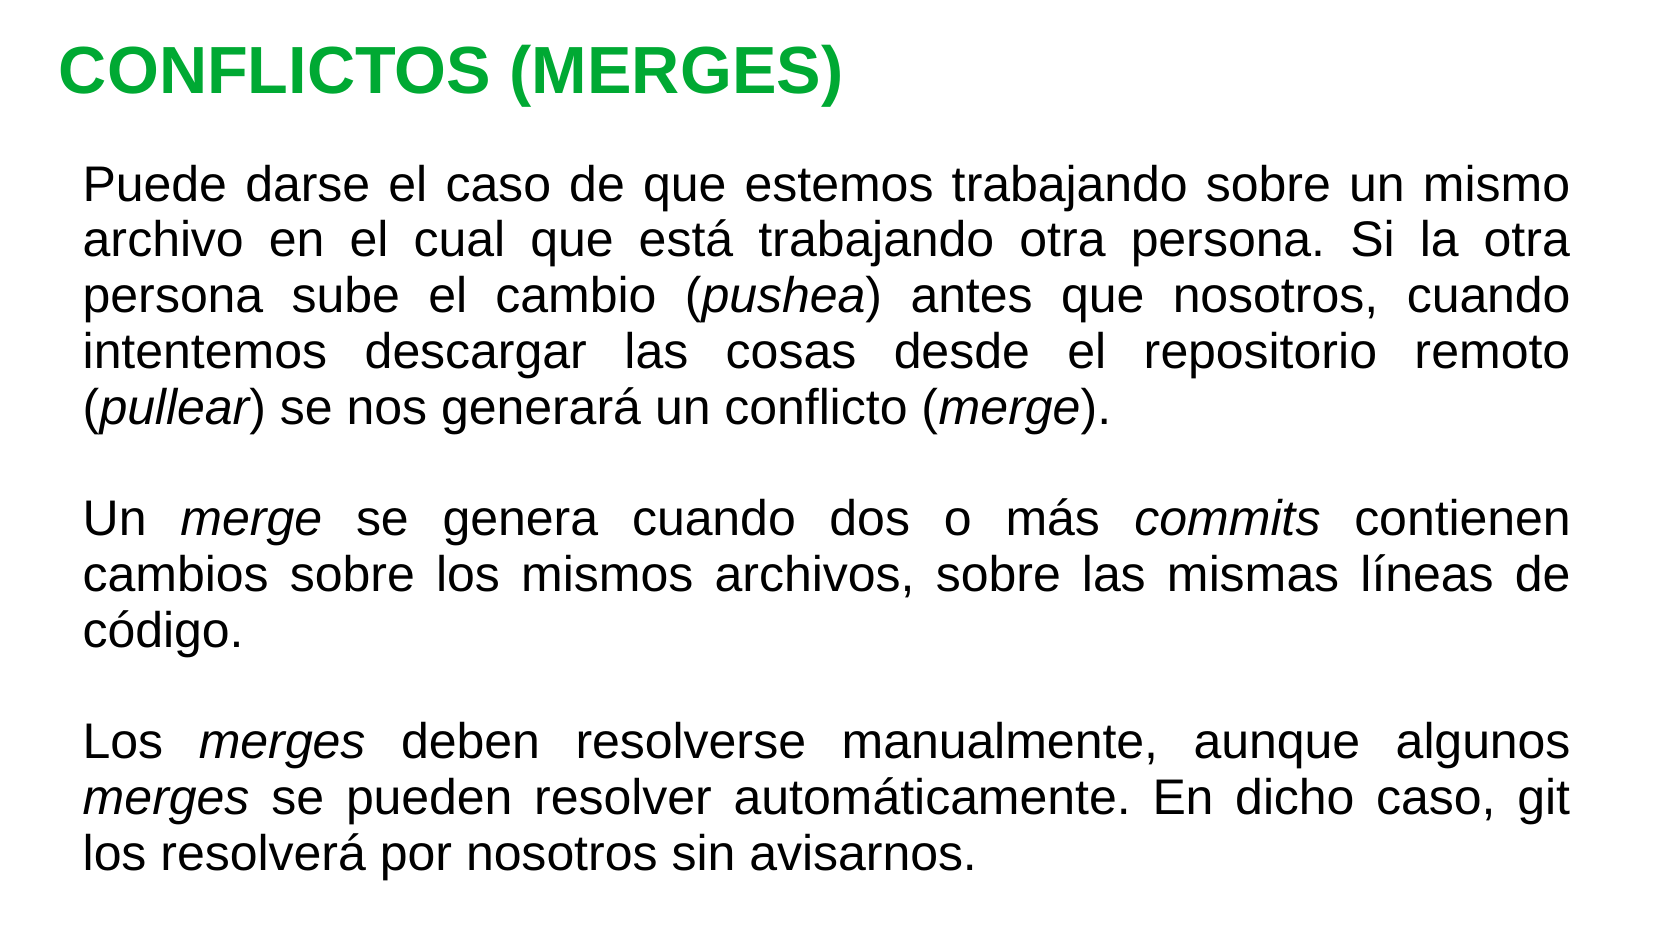

CONFLICTOS (MERGES)
# Puede darse el caso de que estemos trabajando sobre un mismo archivo en el cual que está trabajando otra persona. Si la otra persona sube el cambio (pushea) antes que nosotros, cuando intentemos descargar las cosas desde el repositorio remoto (pullear) se nos generará un conflicto (merge).
Un merge se genera cuando dos o más commits contienen cambios sobre los mismos archivos, sobre las mismas líneas de código.
Los merges deben resolverse manualmente, aunque algunos merges se pueden resolver automáticamente. En dicho caso, git los resolverá por nosotros sin avisarnos.